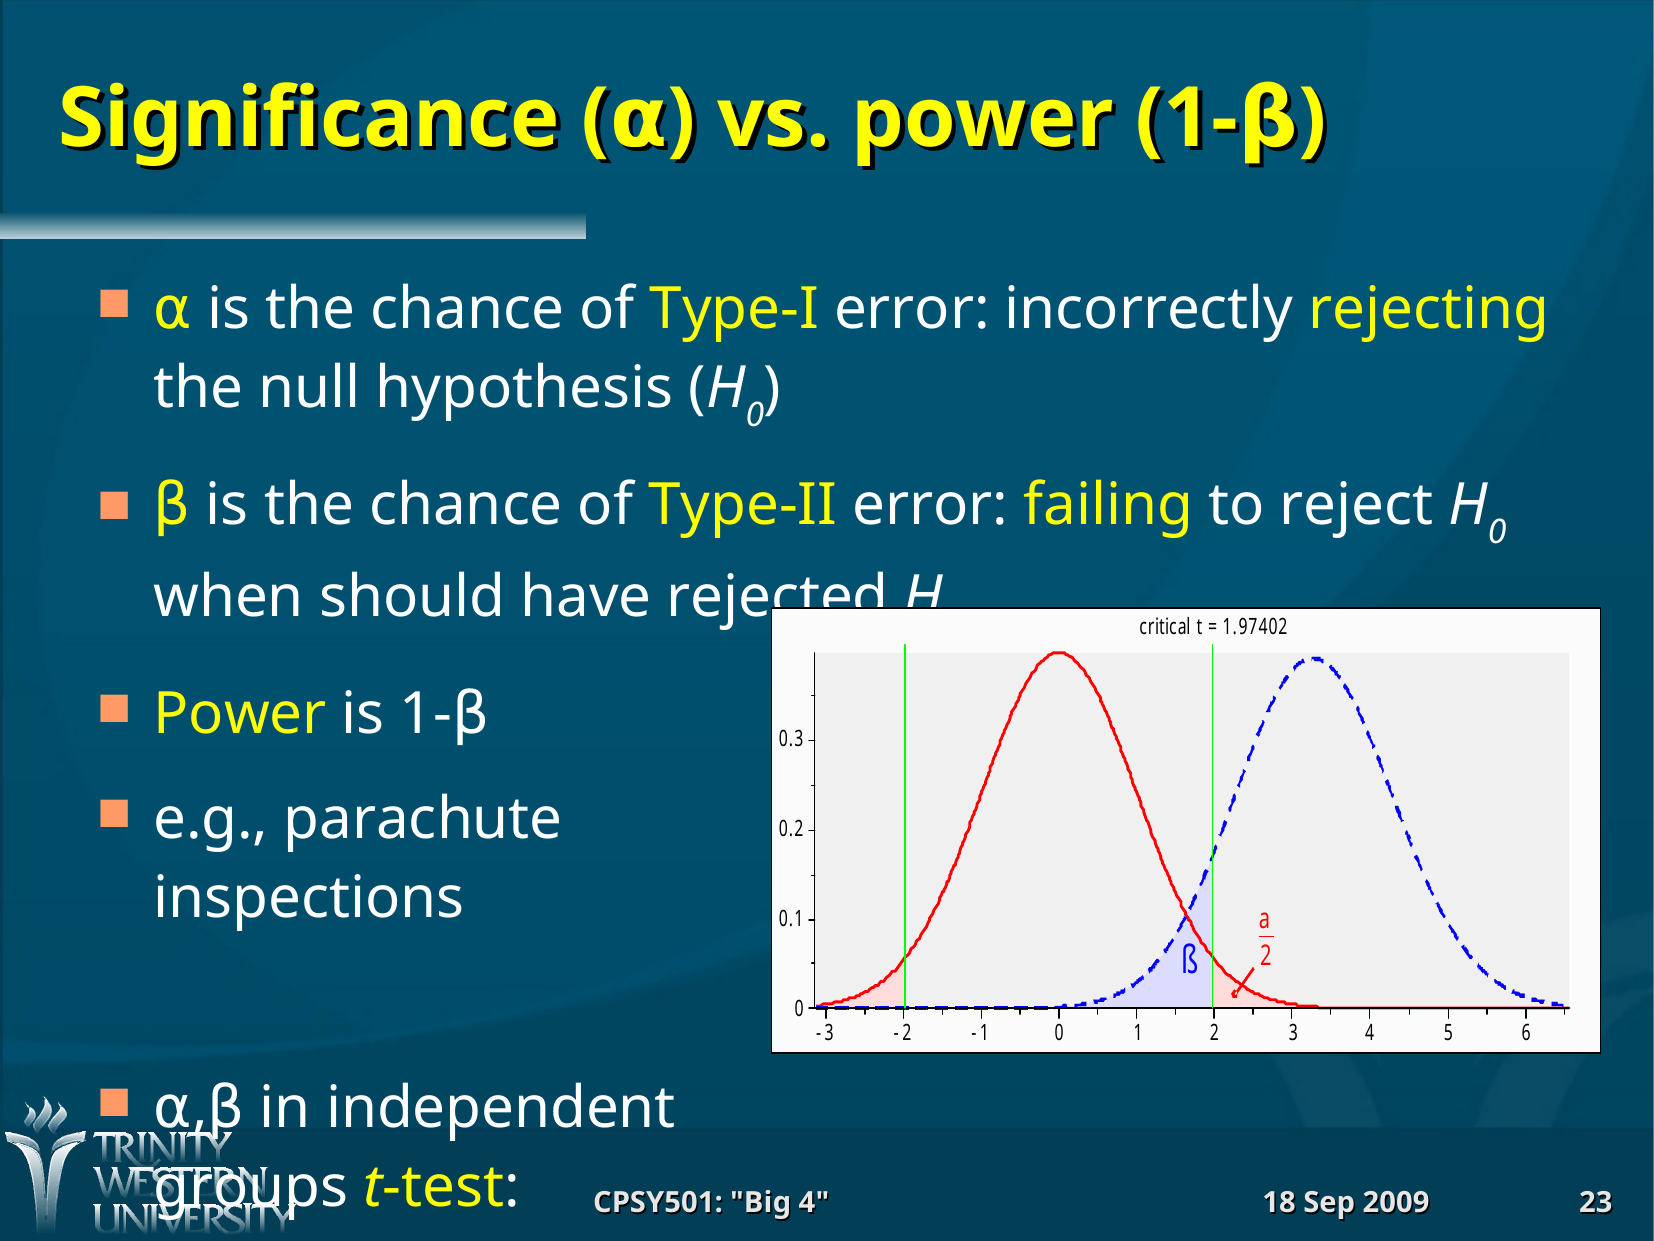

# Significance (α) vs. power (1-β)
α is the chance of Type-I error: incorrectly rejecting the null hypothesis (H0)
β is the chance of Type-II error: failing to reject H0 when should have rejected H0.
Power is 1-β
e.g., parachute
inspections
α,β in independent
groups t-test:
CPSY501: "Big 4"
18 Sep 2009
23